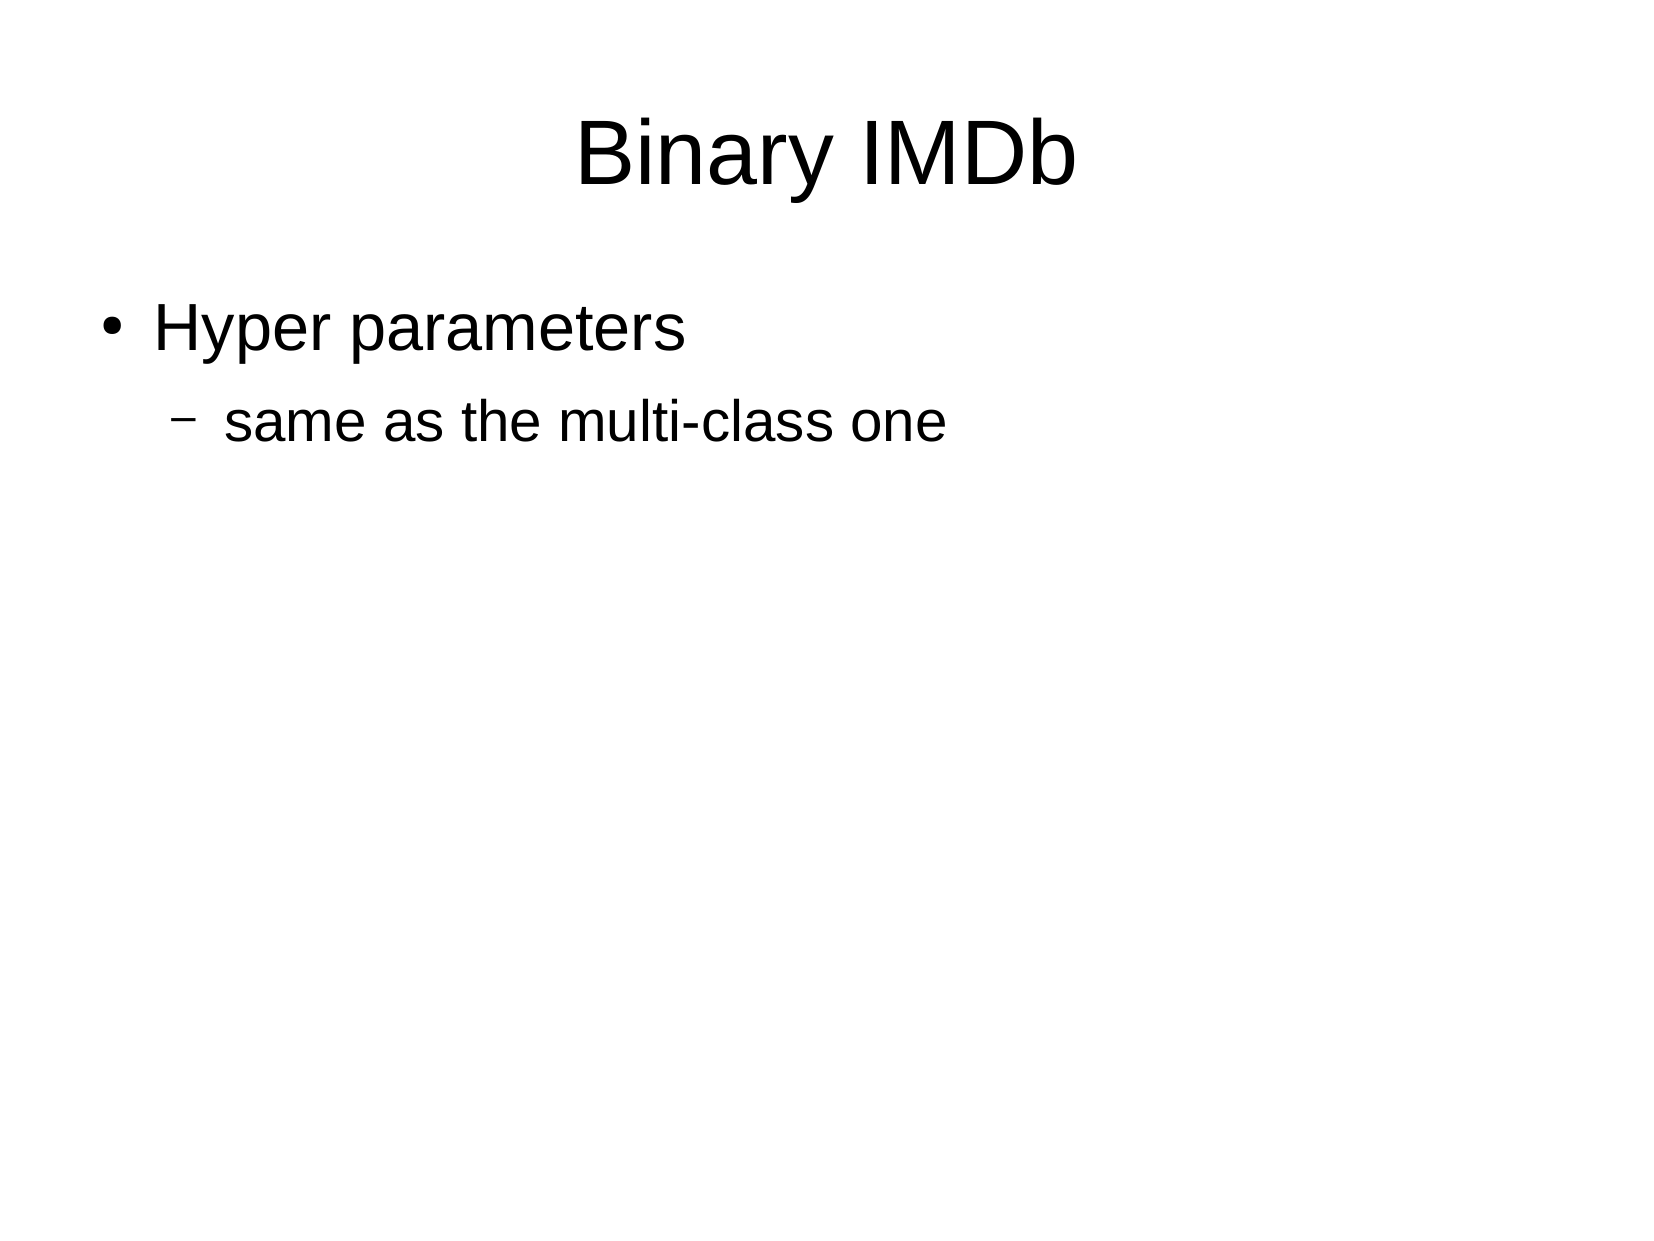

# Binary IMDb
Hyper parameters
same as the multi-class one